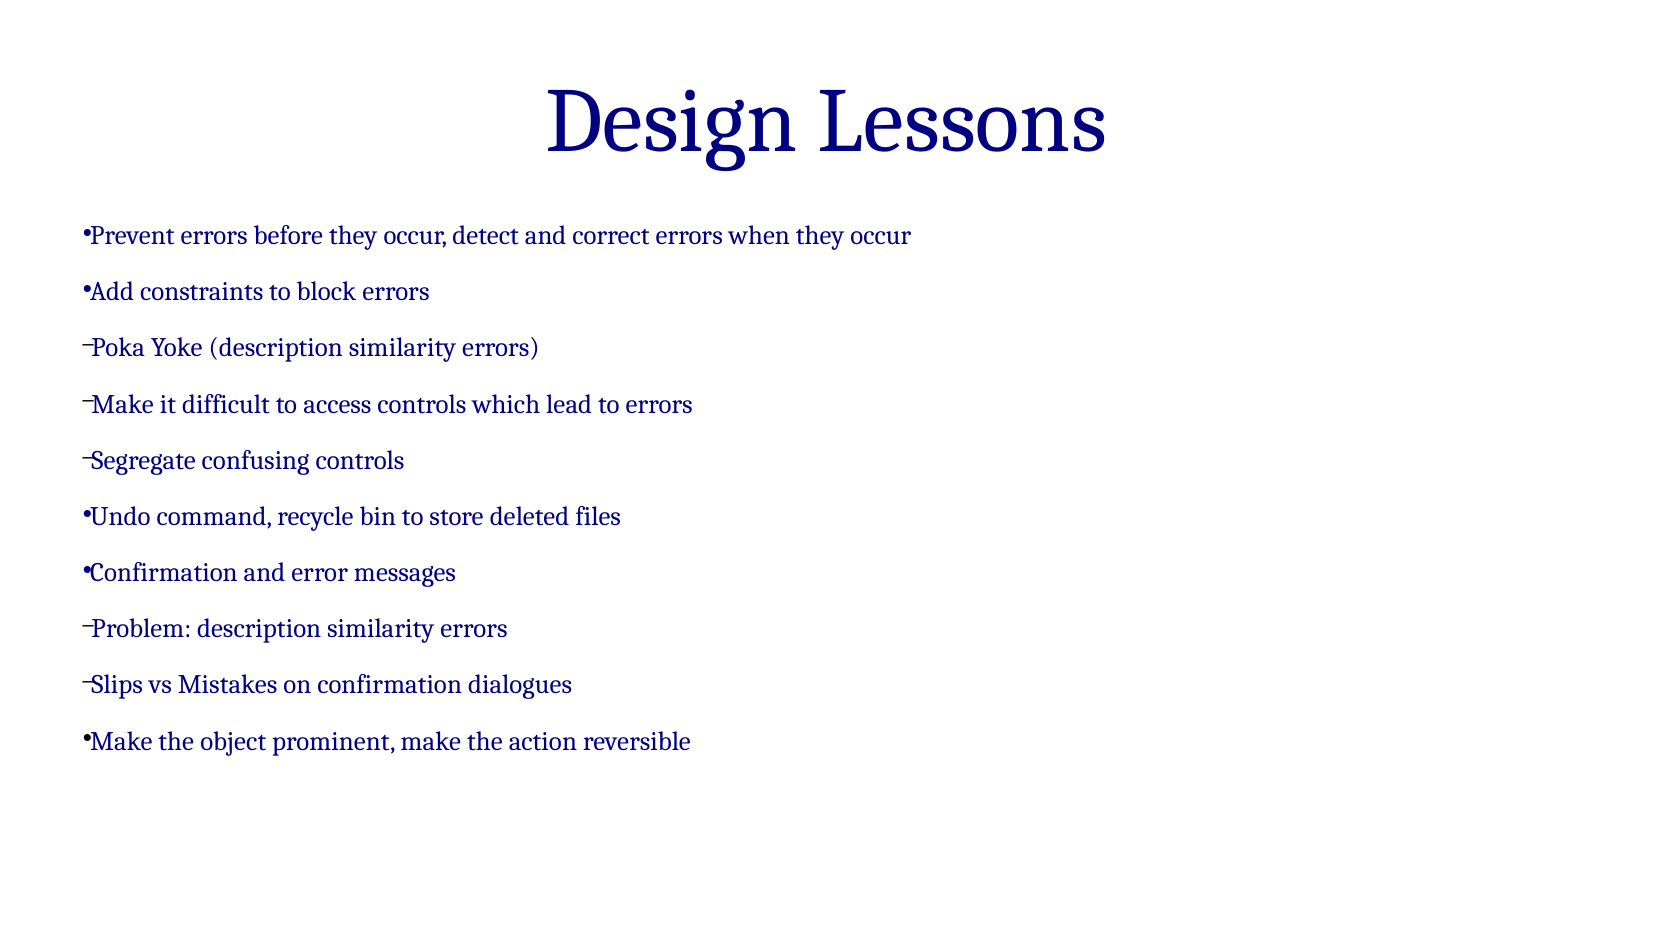

# Design Lessons
Prevent errors before they occur, detect and correct errors when they occur
Add constraints to block errors
Poka Yoke (description similarity errors)
Make it difficult to access controls which lead to errors
Segregate confusing controls
Undo command, recycle bin to store deleted files
Confirmation and error messages
Problem: description similarity errors
Slips vs Mistakes on confirmation dialogues
Make the object prominent, make the action reversible